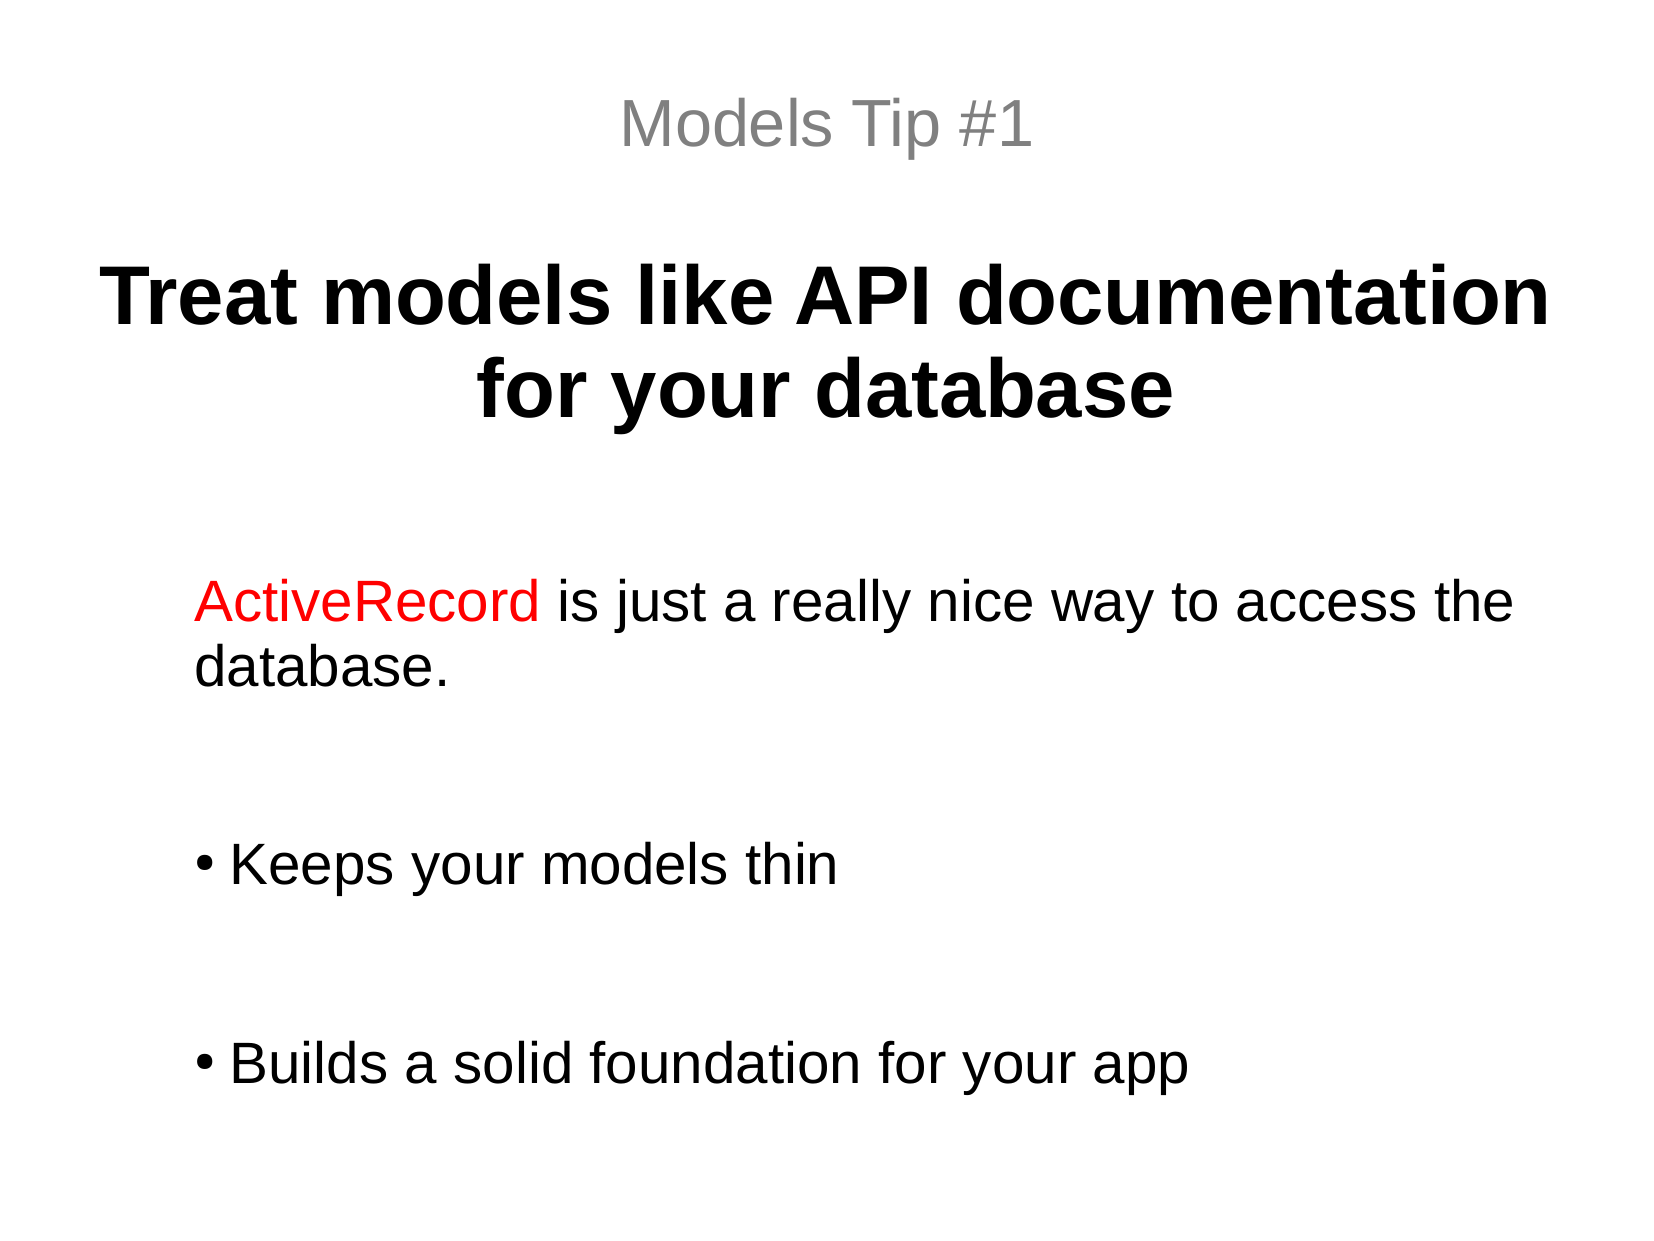

# Models Tip #1
Treat models like API documentation for your database
ActiveRecord is just a really nice way to access the database.
Keeps your models thin
Builds a solid foundation for your app